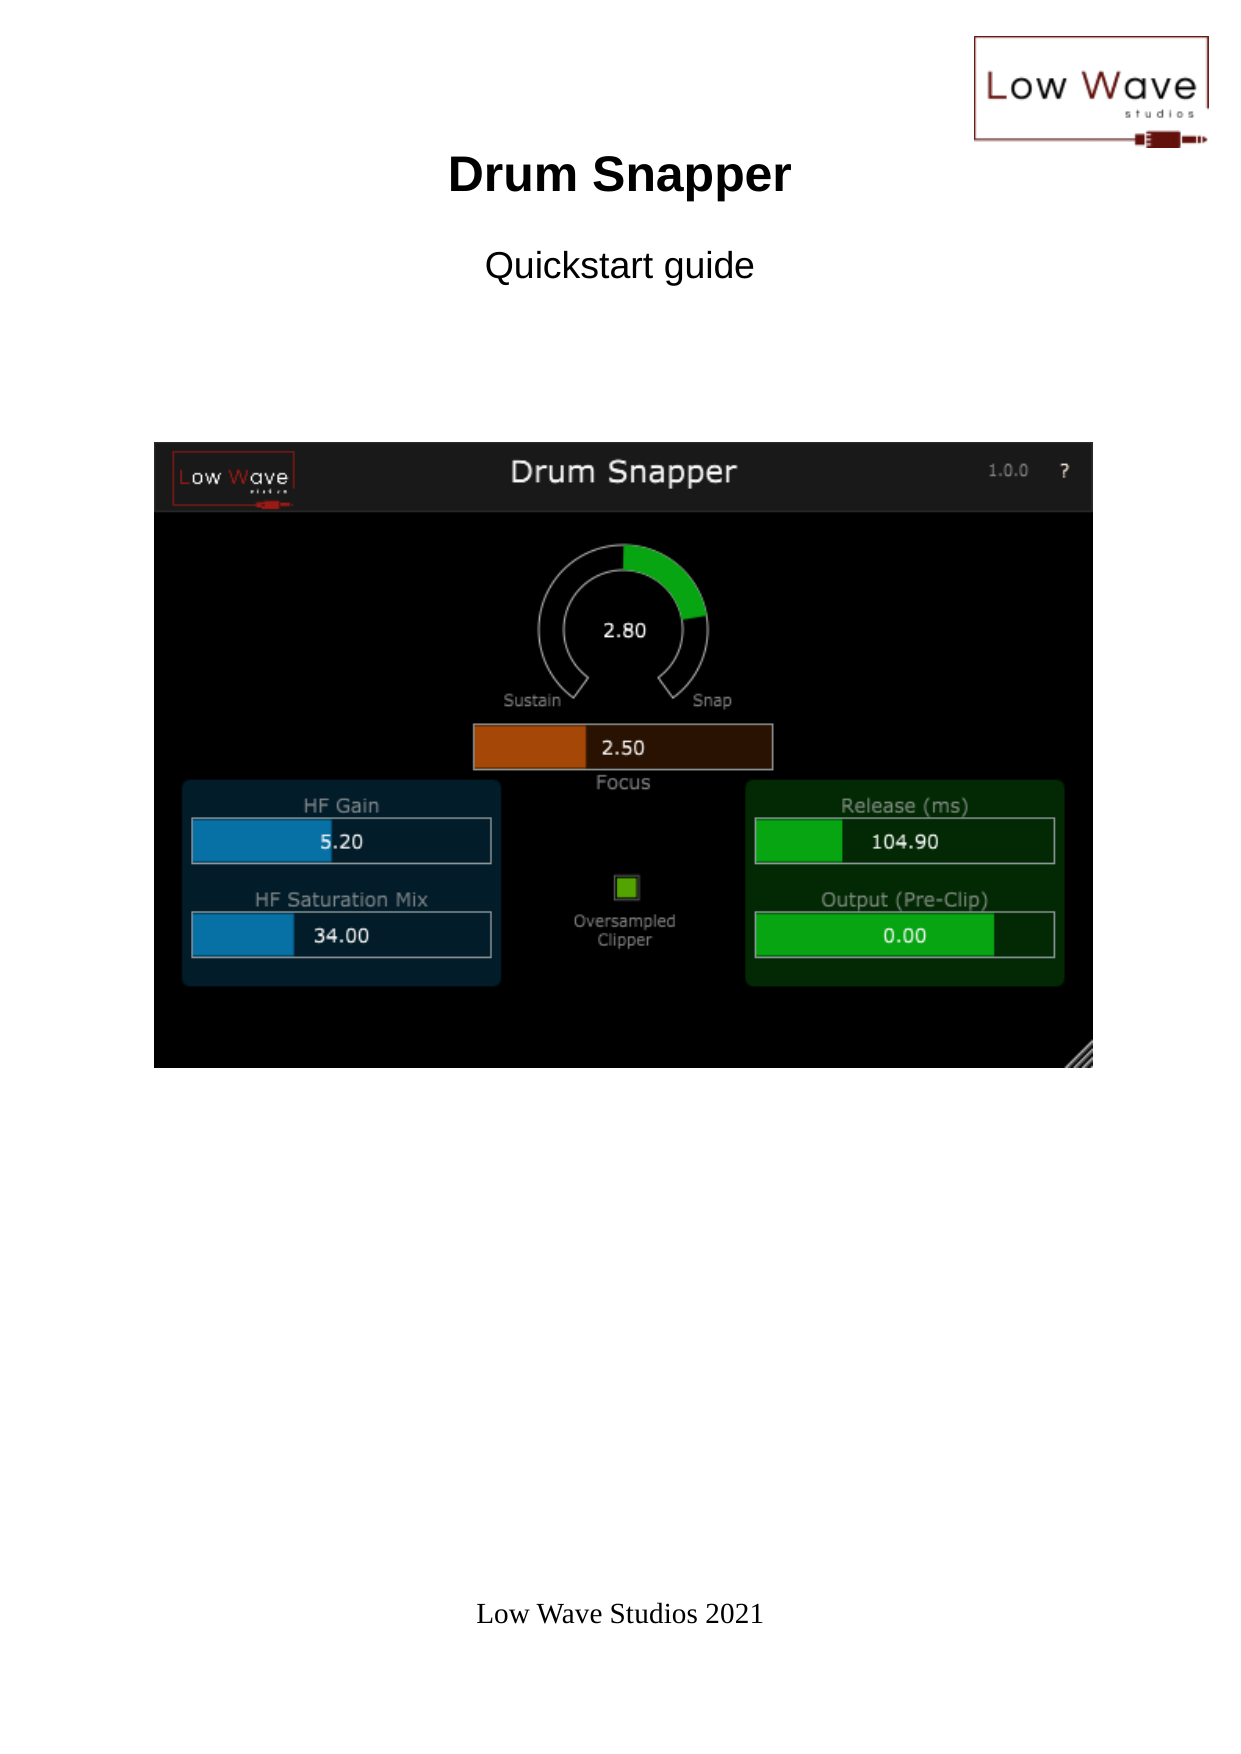

# Drum Snapper Quickstart guide
Low Wave Studios 2021